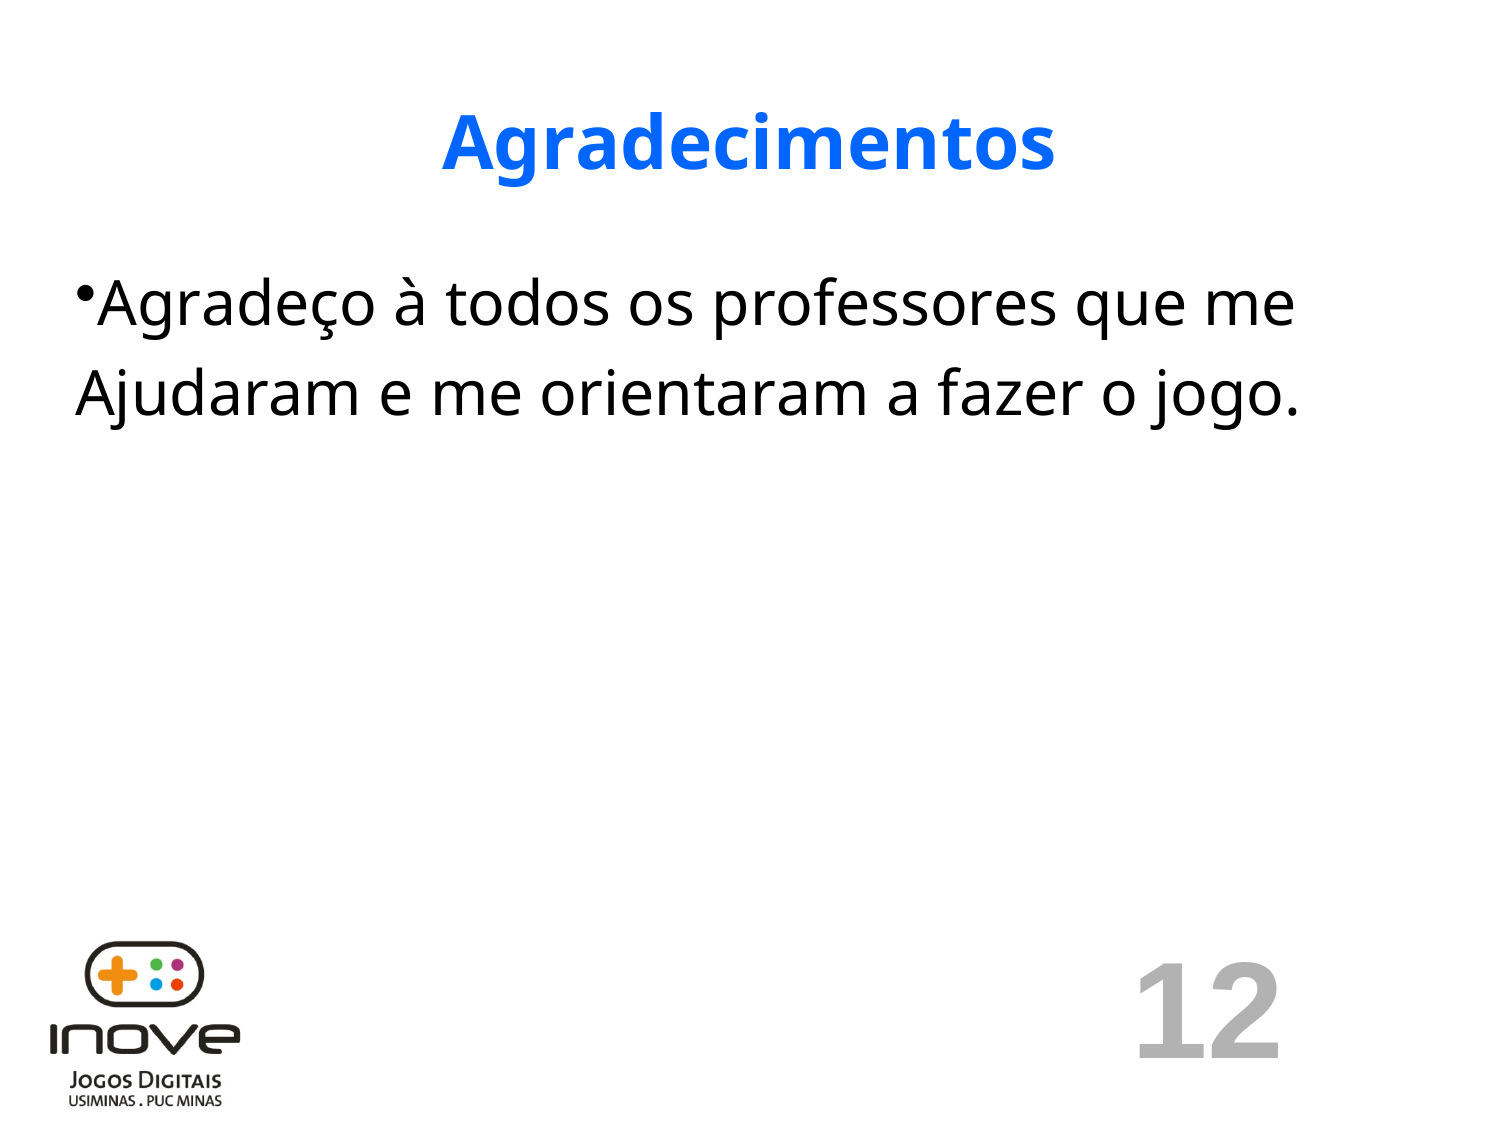

# Agradecimentos
Agradeço à todos os professores que me
Ajudaram e me orientaram a fazer o jogo.